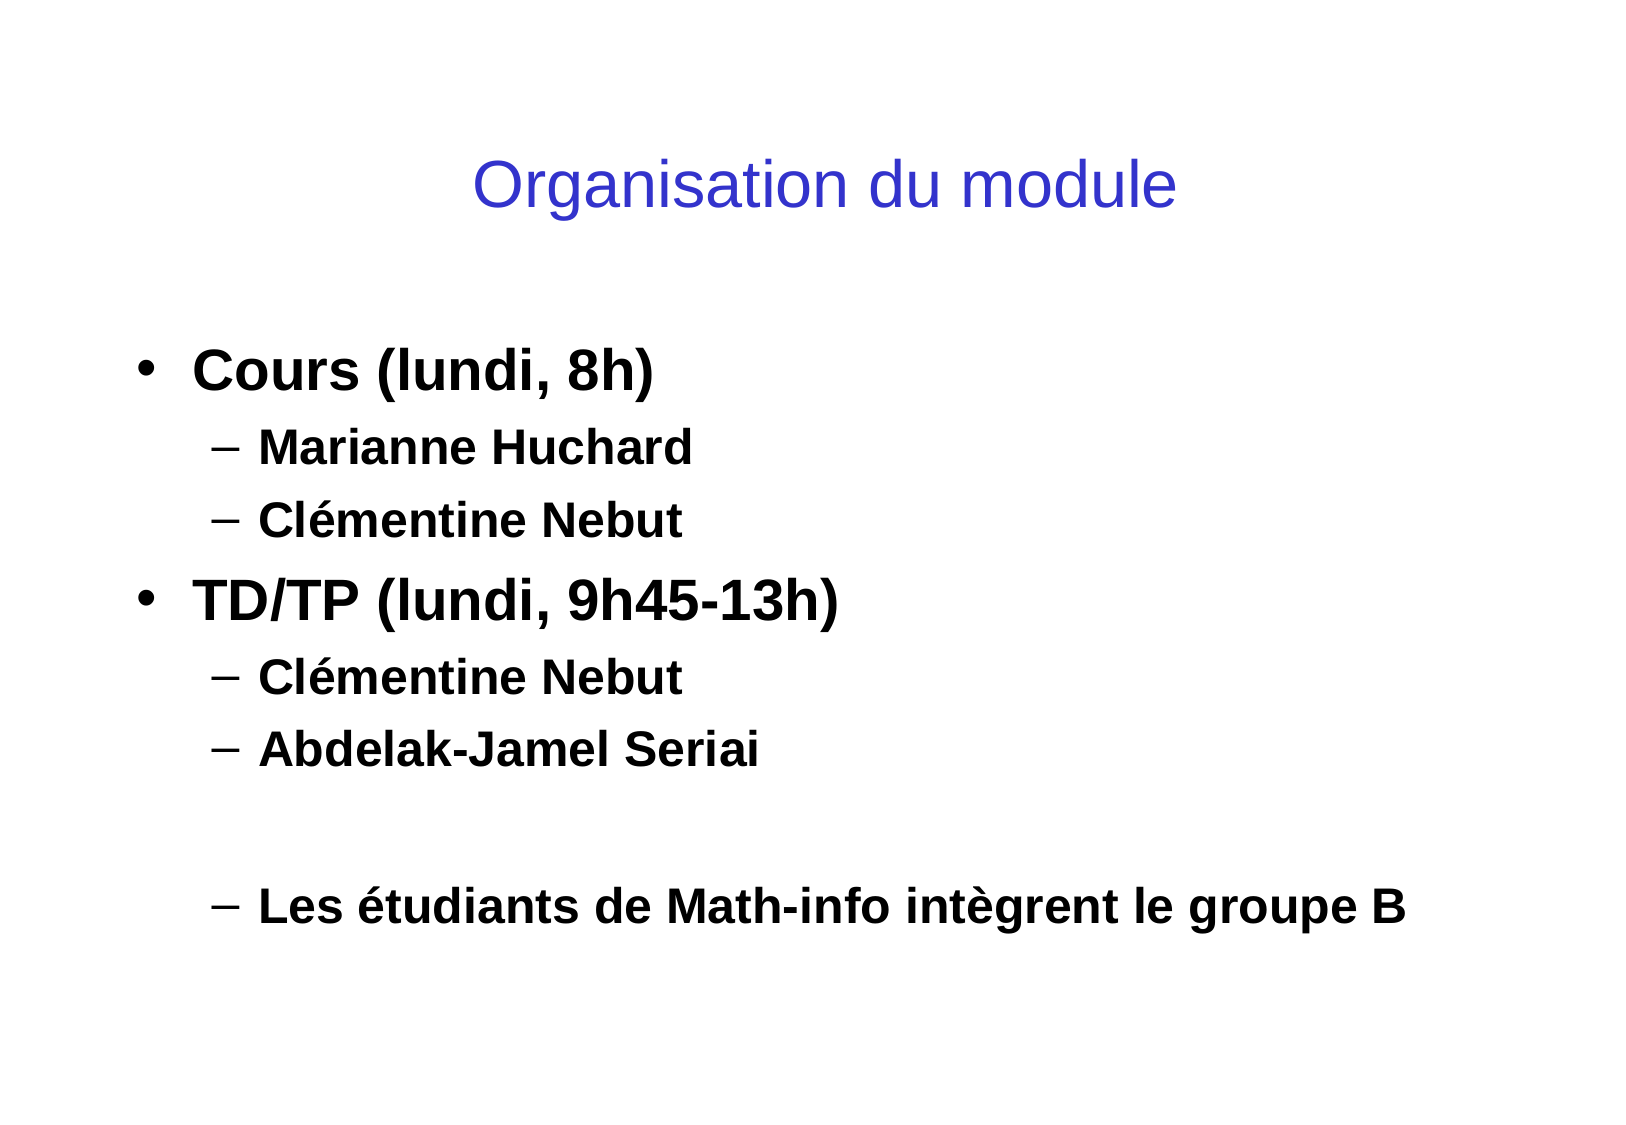

# Organisation du module
Cours (lundi, 8h)
Marianne Huchard
Clémentine Nebut
TD/TP (lundi, 9h45-13h)
Clémentine Nebut
Abdelak-Jamel Seriai
Les étudiants de Math-info intègrent le groupe B